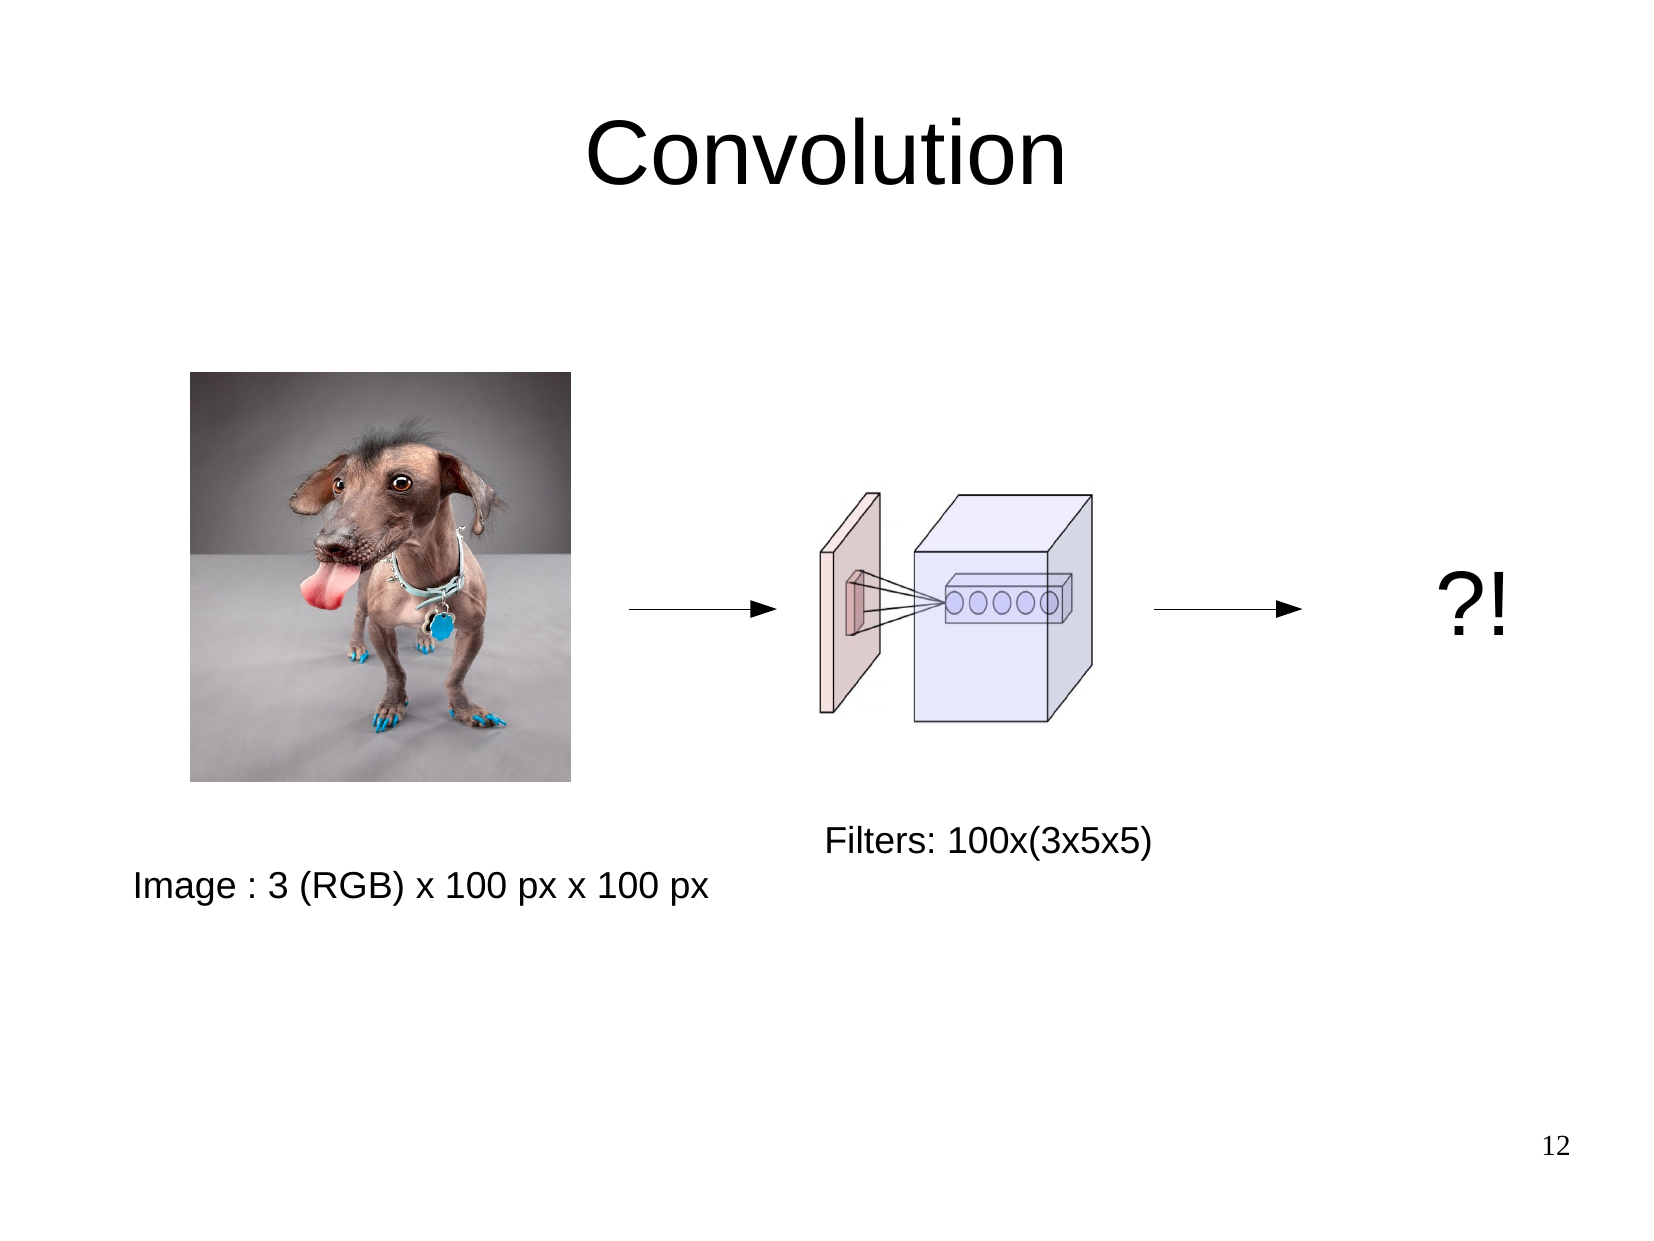

# Convolution
?!
Filters: 100x(3x5x5)
Image : 3 (RGB) x 100 px x 100 px
12